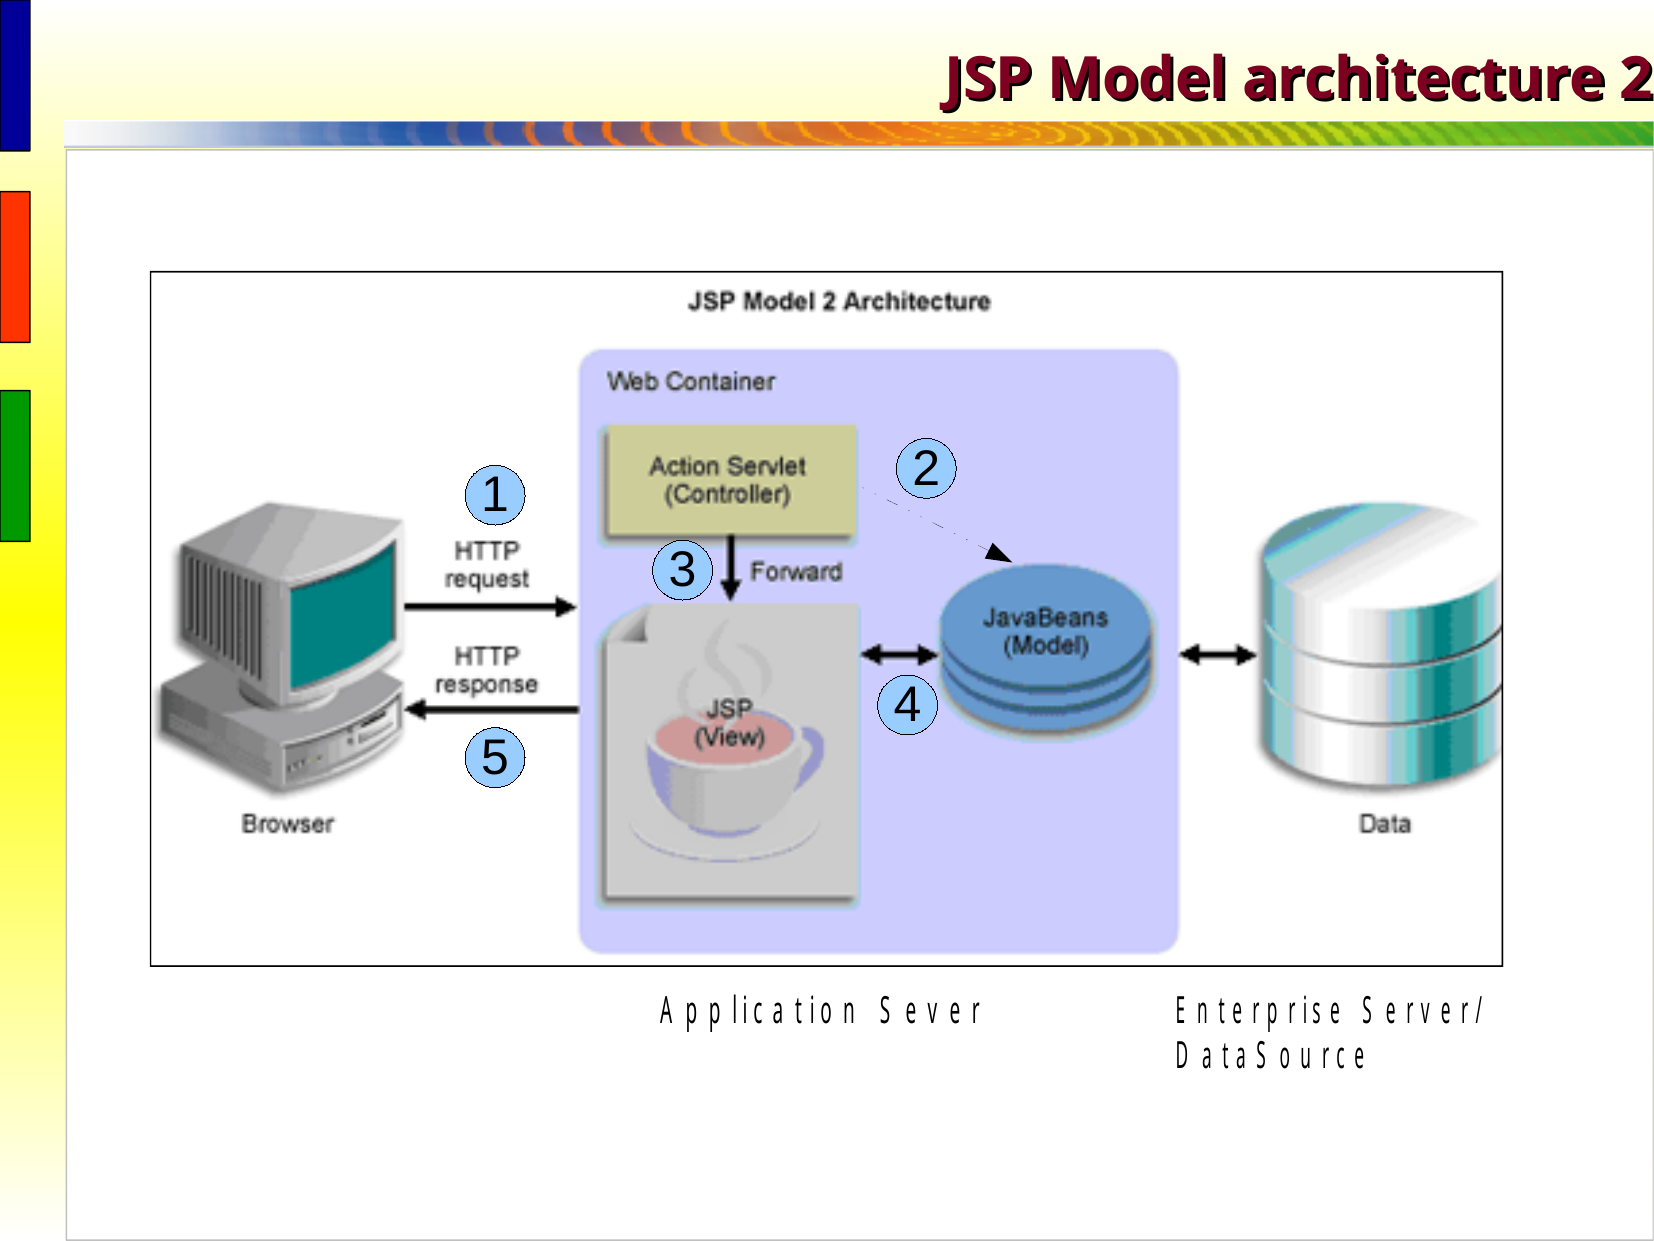

# JSP Model architecture 2
2
1
3
4
5